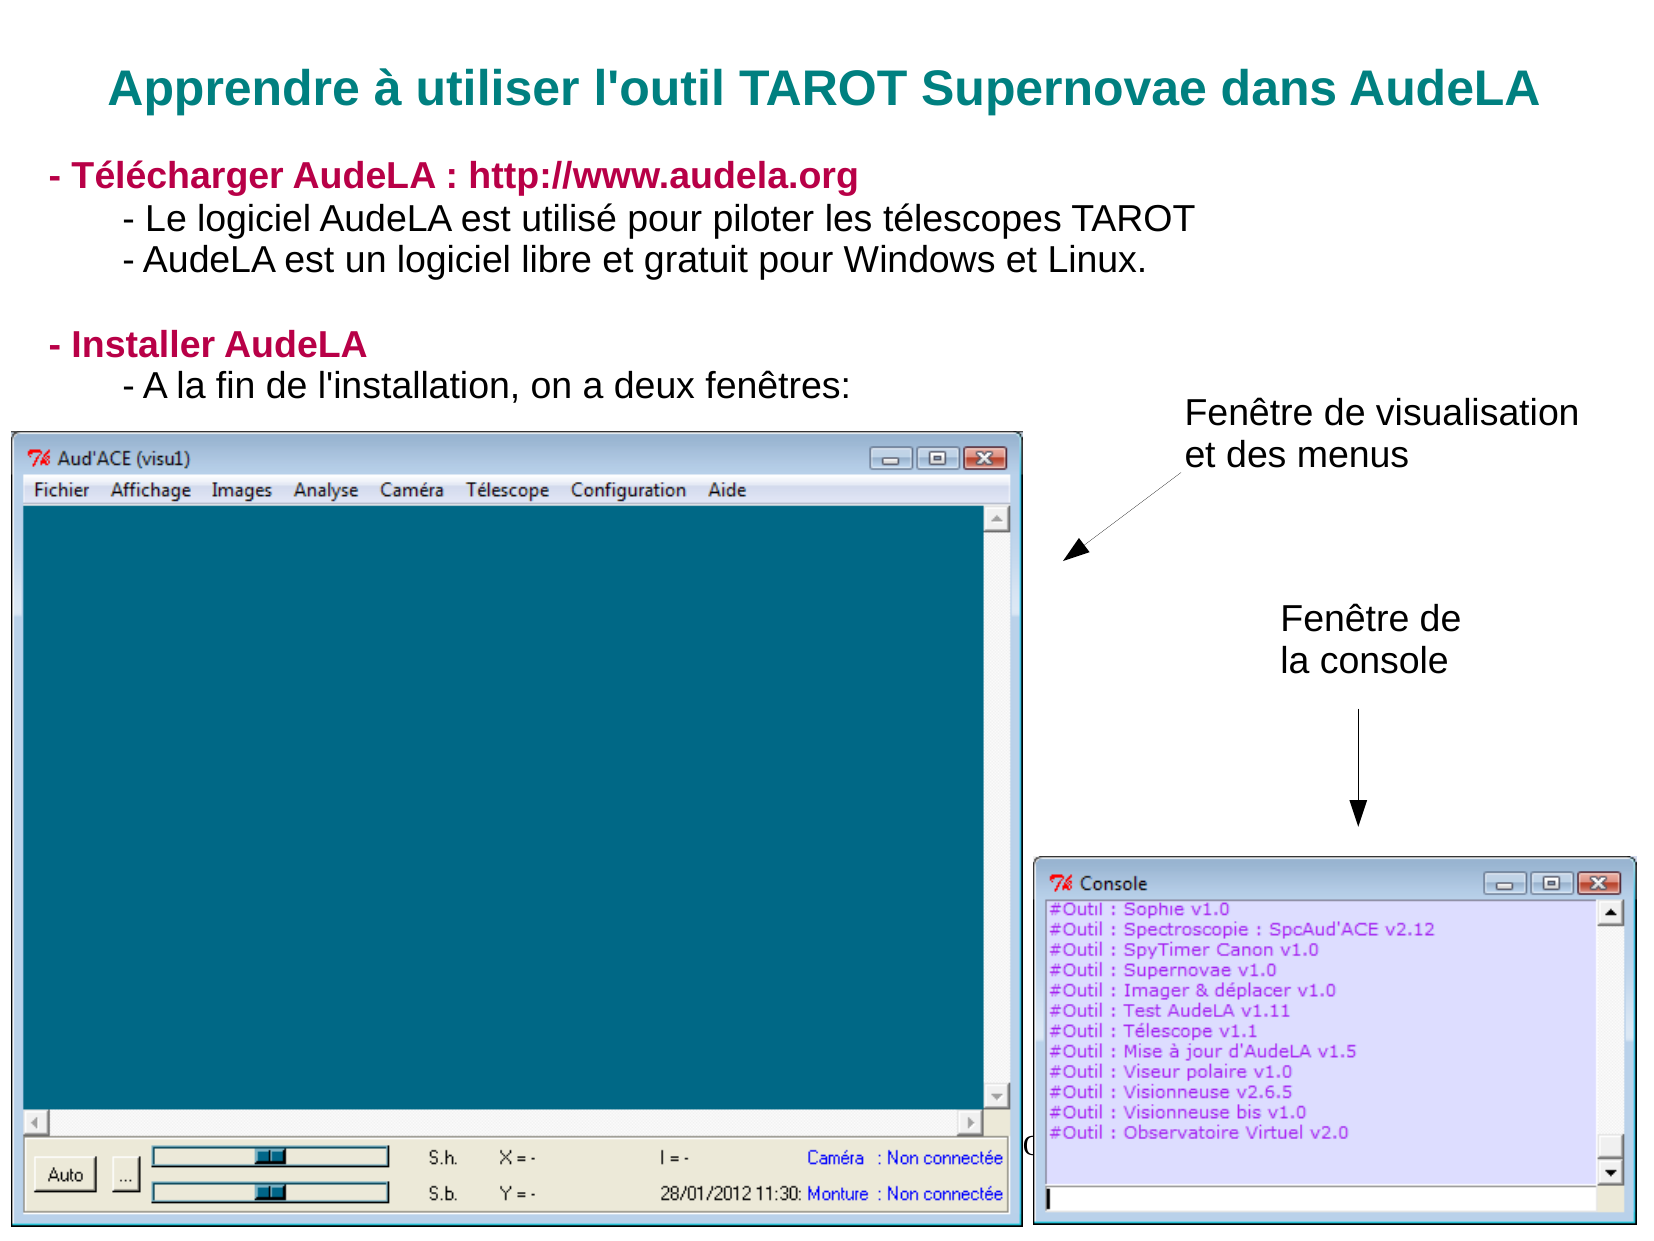

Apprendre à utiliser l'outil TAROT Supernovae dans AudeLA
- Télécharger AudeLA : http://www.audela.org
	- Le logiciel AudeLA est utilisé pour piloter les télescopes TAROT
	- AudeLA est un logiciel libre et gratuit pour Windows et Linux.
- Installer AudeLA
	- A la fin de l'installation, on a deux fenêtres:
Fenêtre de visualisation
et des menus
Fenêtre de
la console
Découvrir des supernovae avec TAROT
6